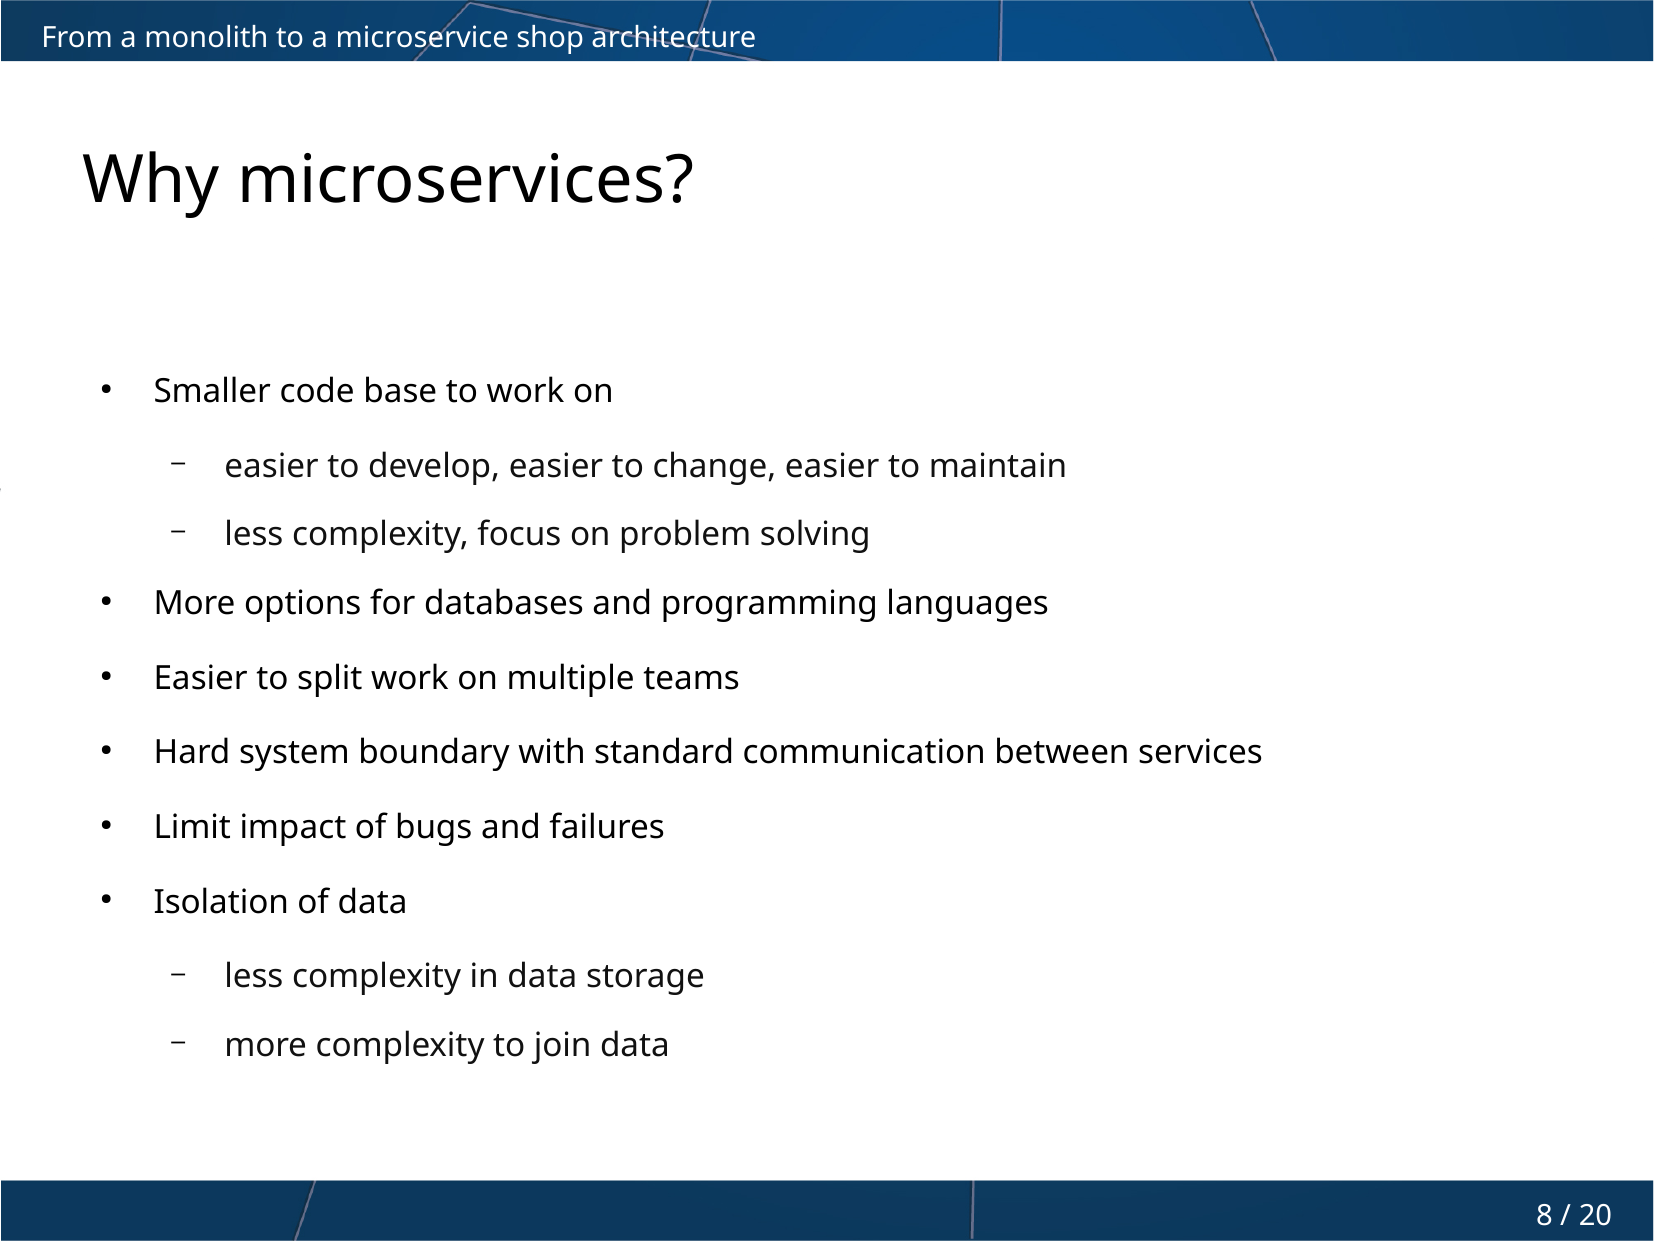

From a monolith to a microservice shop architecture
# Why microservices?
Smaller code base to work on
easier to develop, easier to change, easier to maintain
less complexity, focus on problem solving
More options for databases and programming languages
Easier to split work on multiple teams
Hard system boundary with standard communication between services
Limit impact of bugs and failures
Isolation of data
less complexity in data storage
more complexity to join data
8